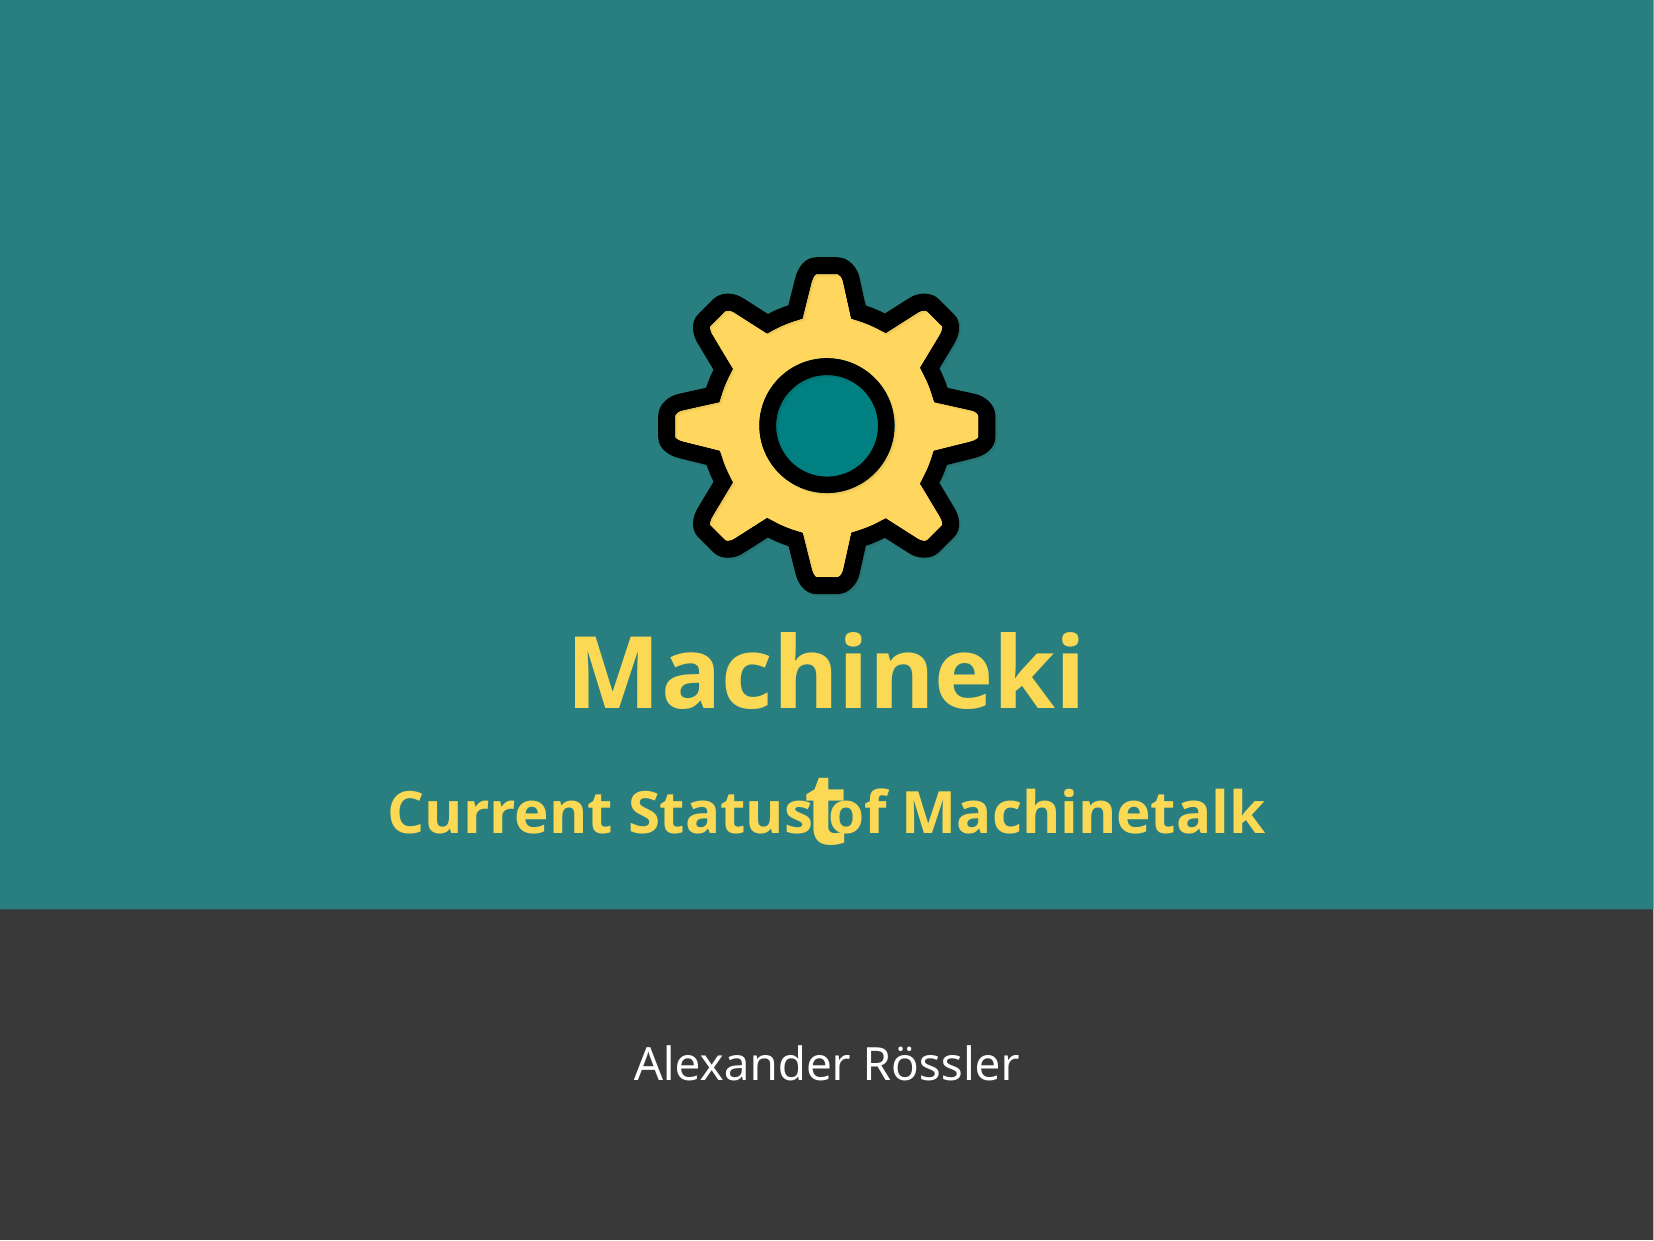

# Current Status of Machinetalk
Alexander Rössler